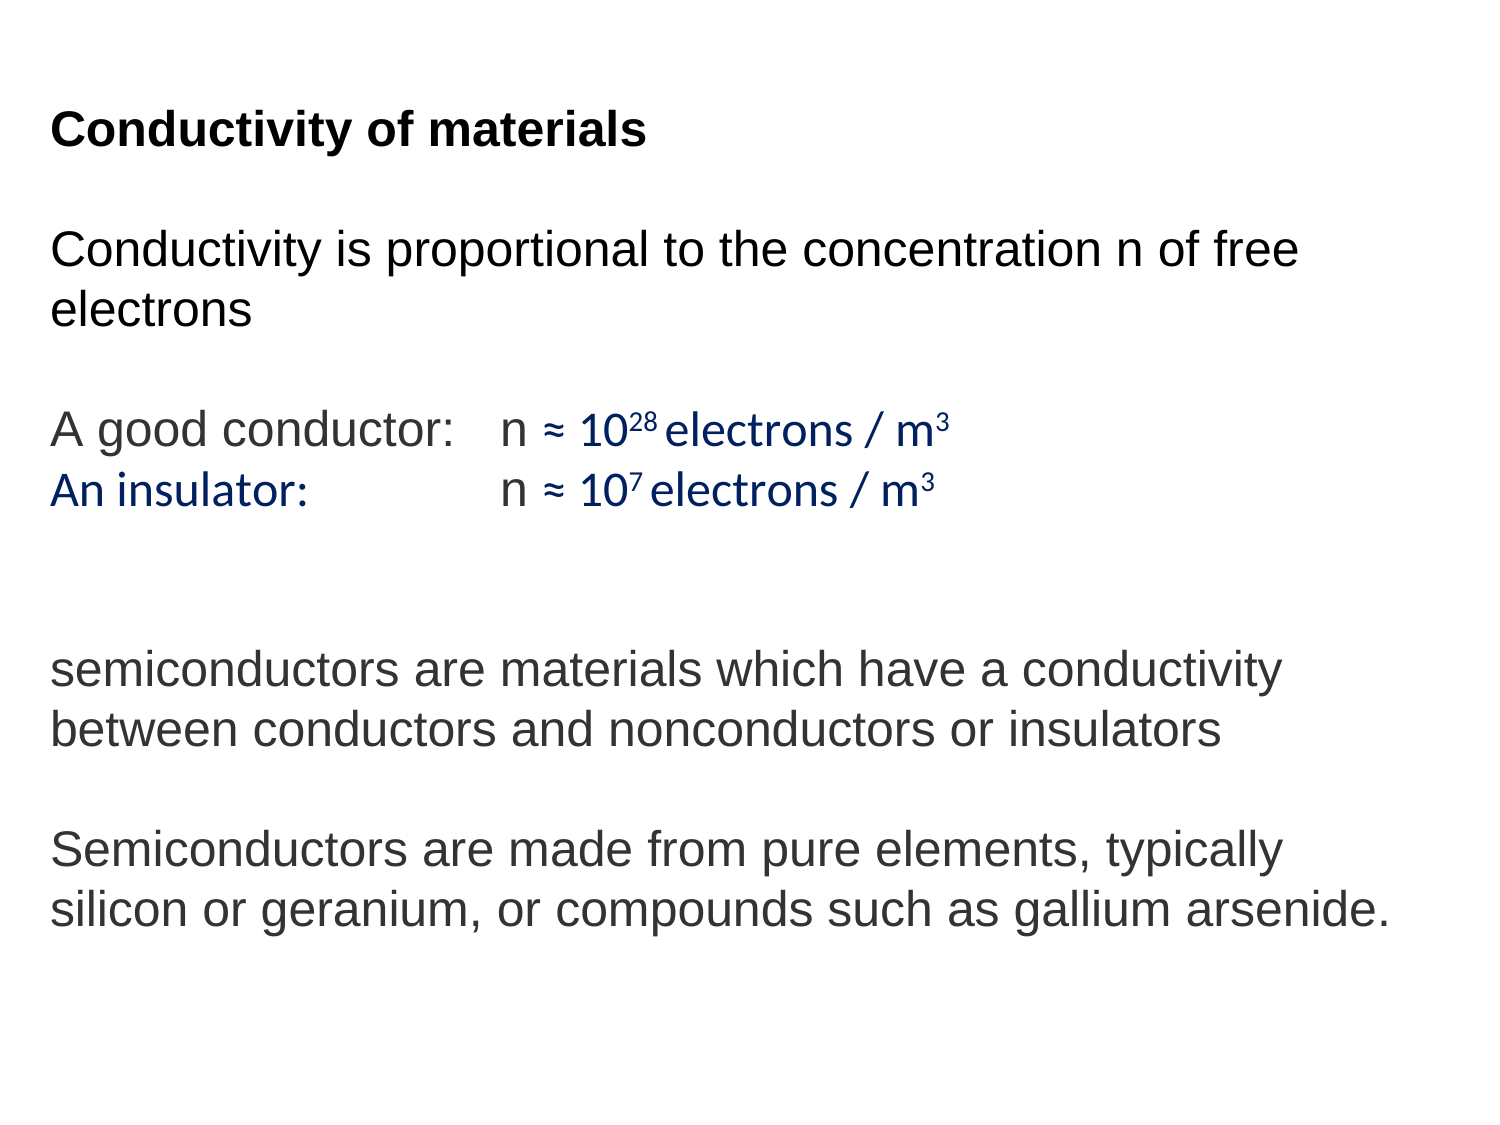

Conductivity of materials
Conductivity is proportional to the concentration n of free electrons
A good conductor: 	n ≈ 1028 electrons / m3
An insulator:		n ≈ 107 electrons / m3
semiconductors are materials which have a conductivity between conductors and nonconductors or insulators
Semiconductors are made from pure elements, typically silicon or geranium, or compounds such as gallium arsenide.